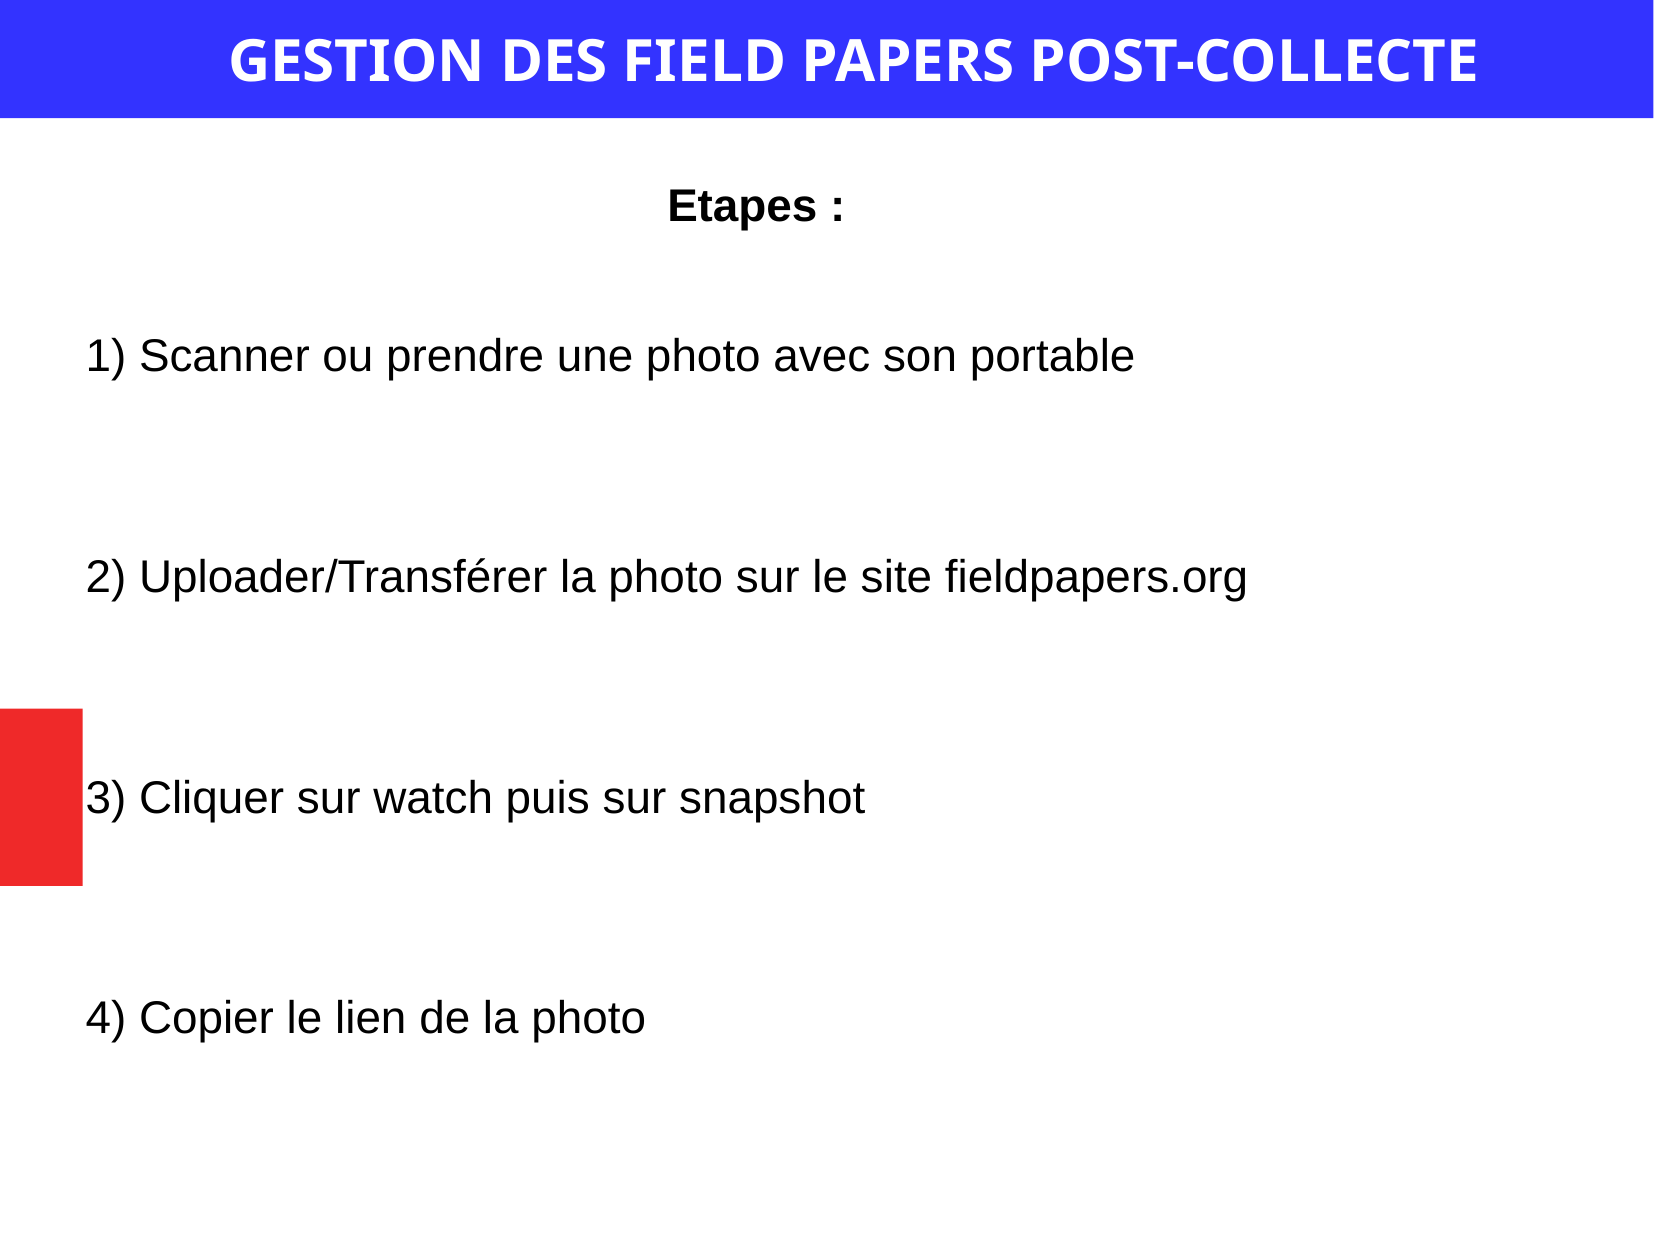

# GESTION DES FIELD PAPERS POST-COLLECTE
Etapes :
1) Scanner ou prendre une photo avec son portable
2) Uploader/Transférer la photo sur le site fieldpapers.org
3) Cliquer sur watch puis sur snapshot
4) Copier le lien de la photo